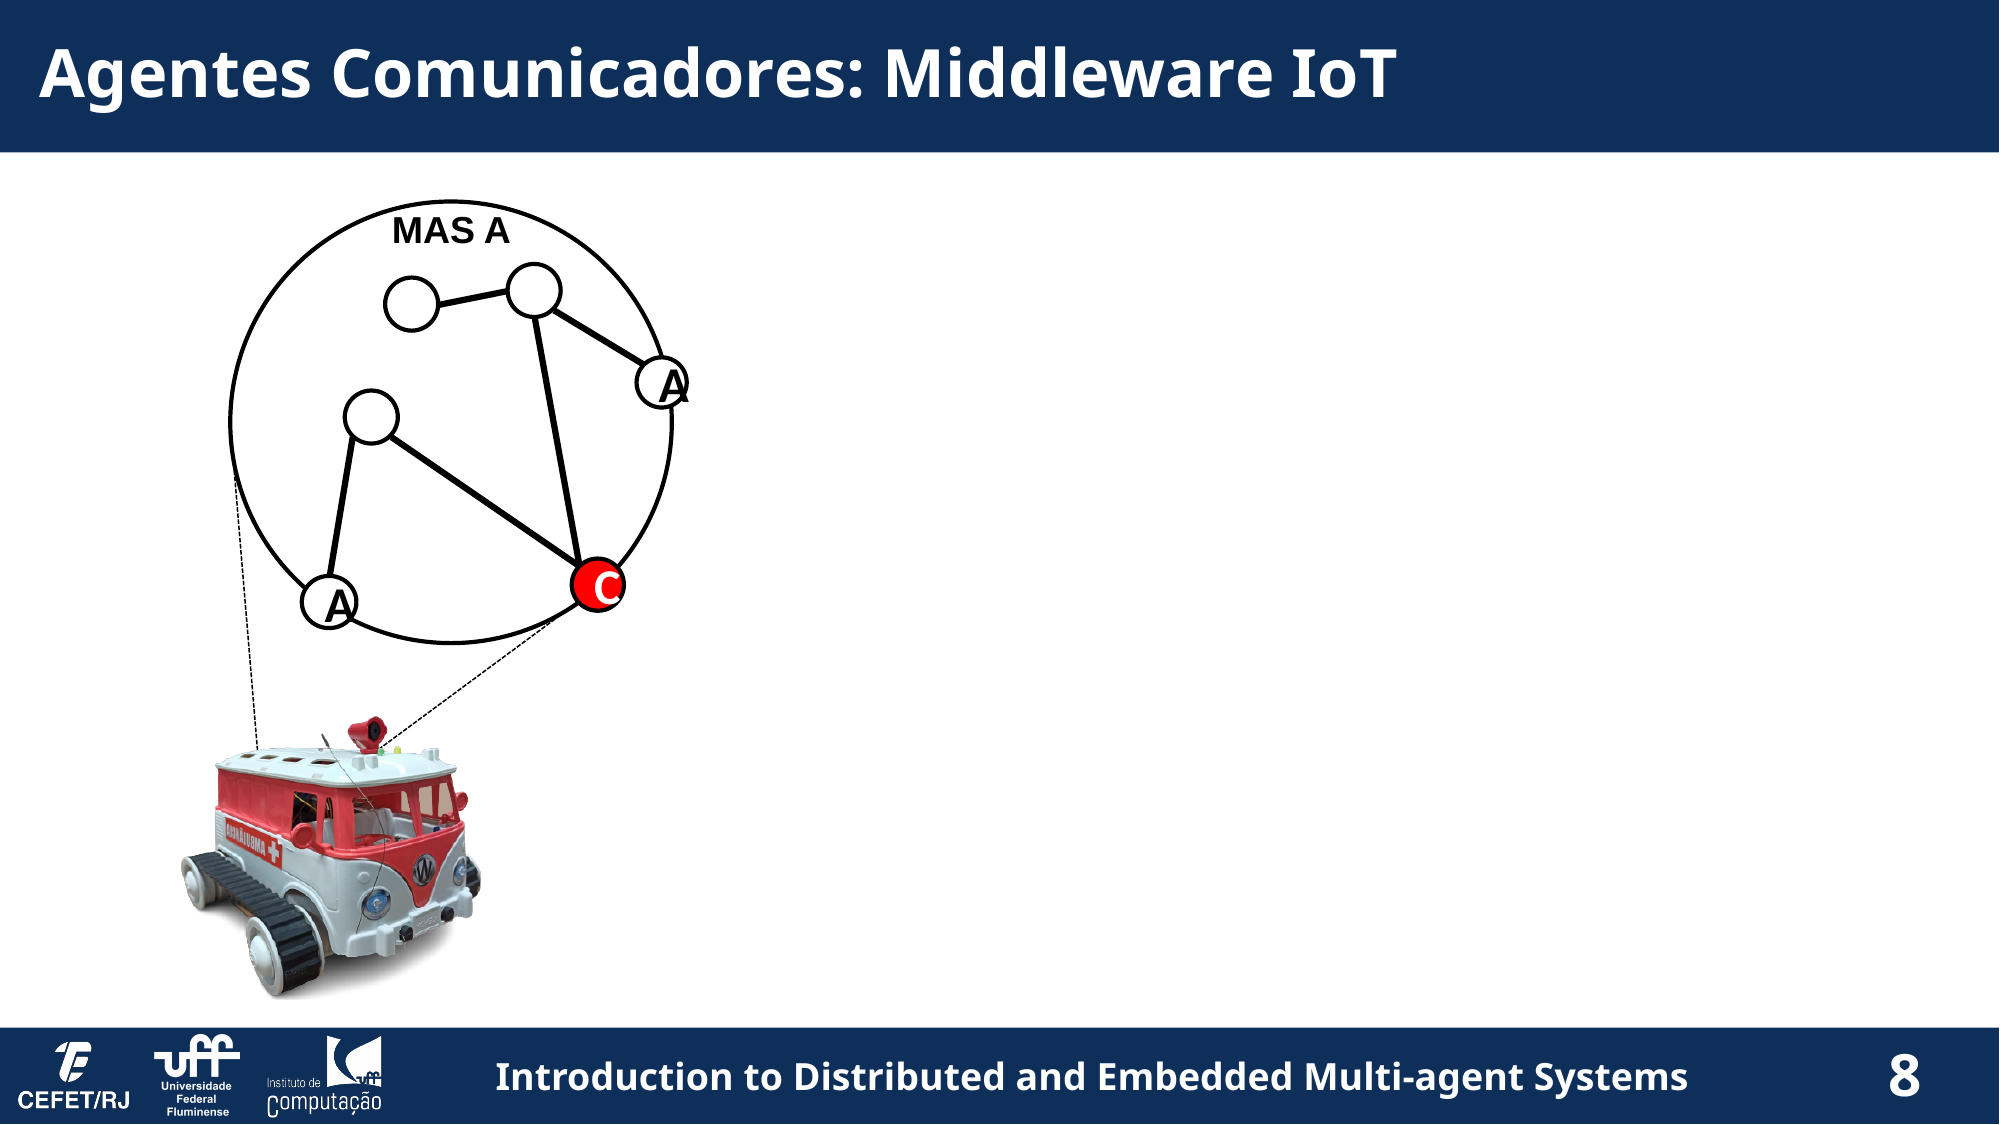

Agentes Comunicadores: Middleware IoT
MAS A
A
C
A